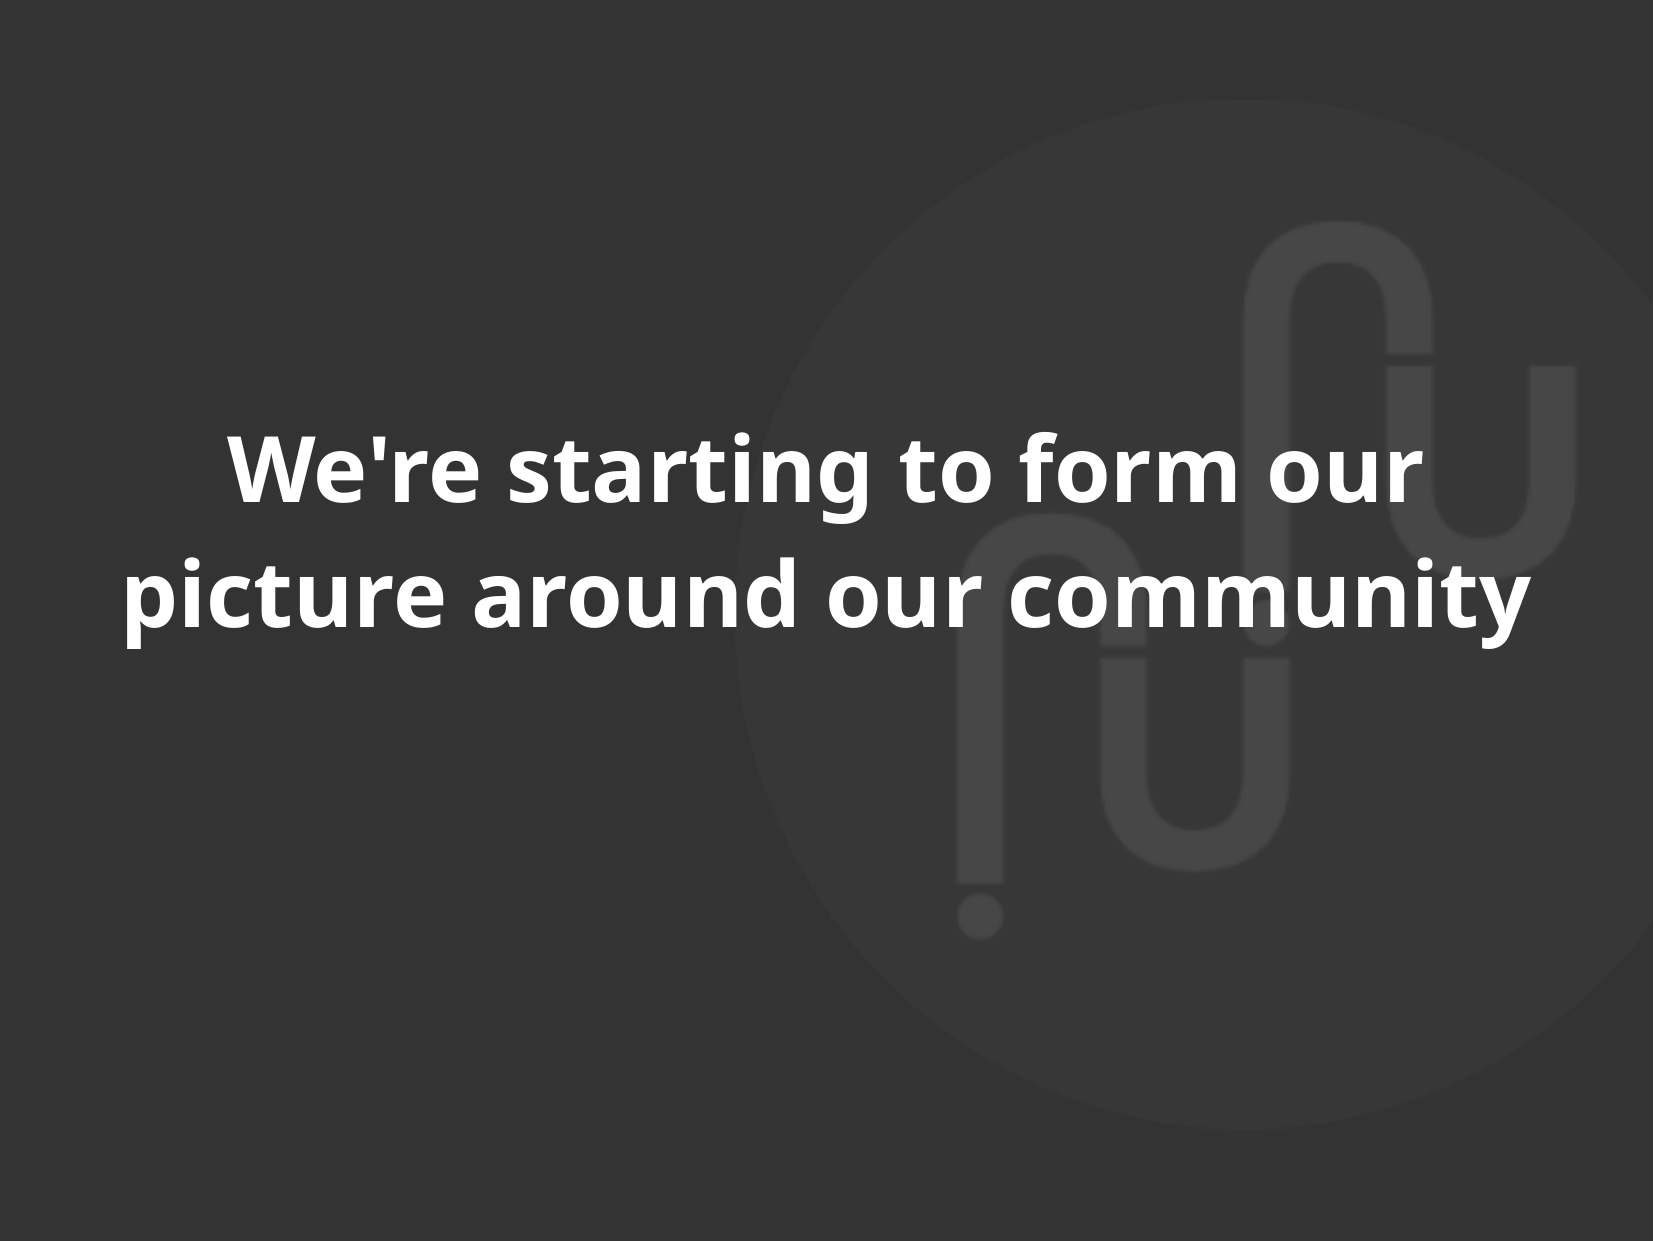

# We're starting to form our picture around our community